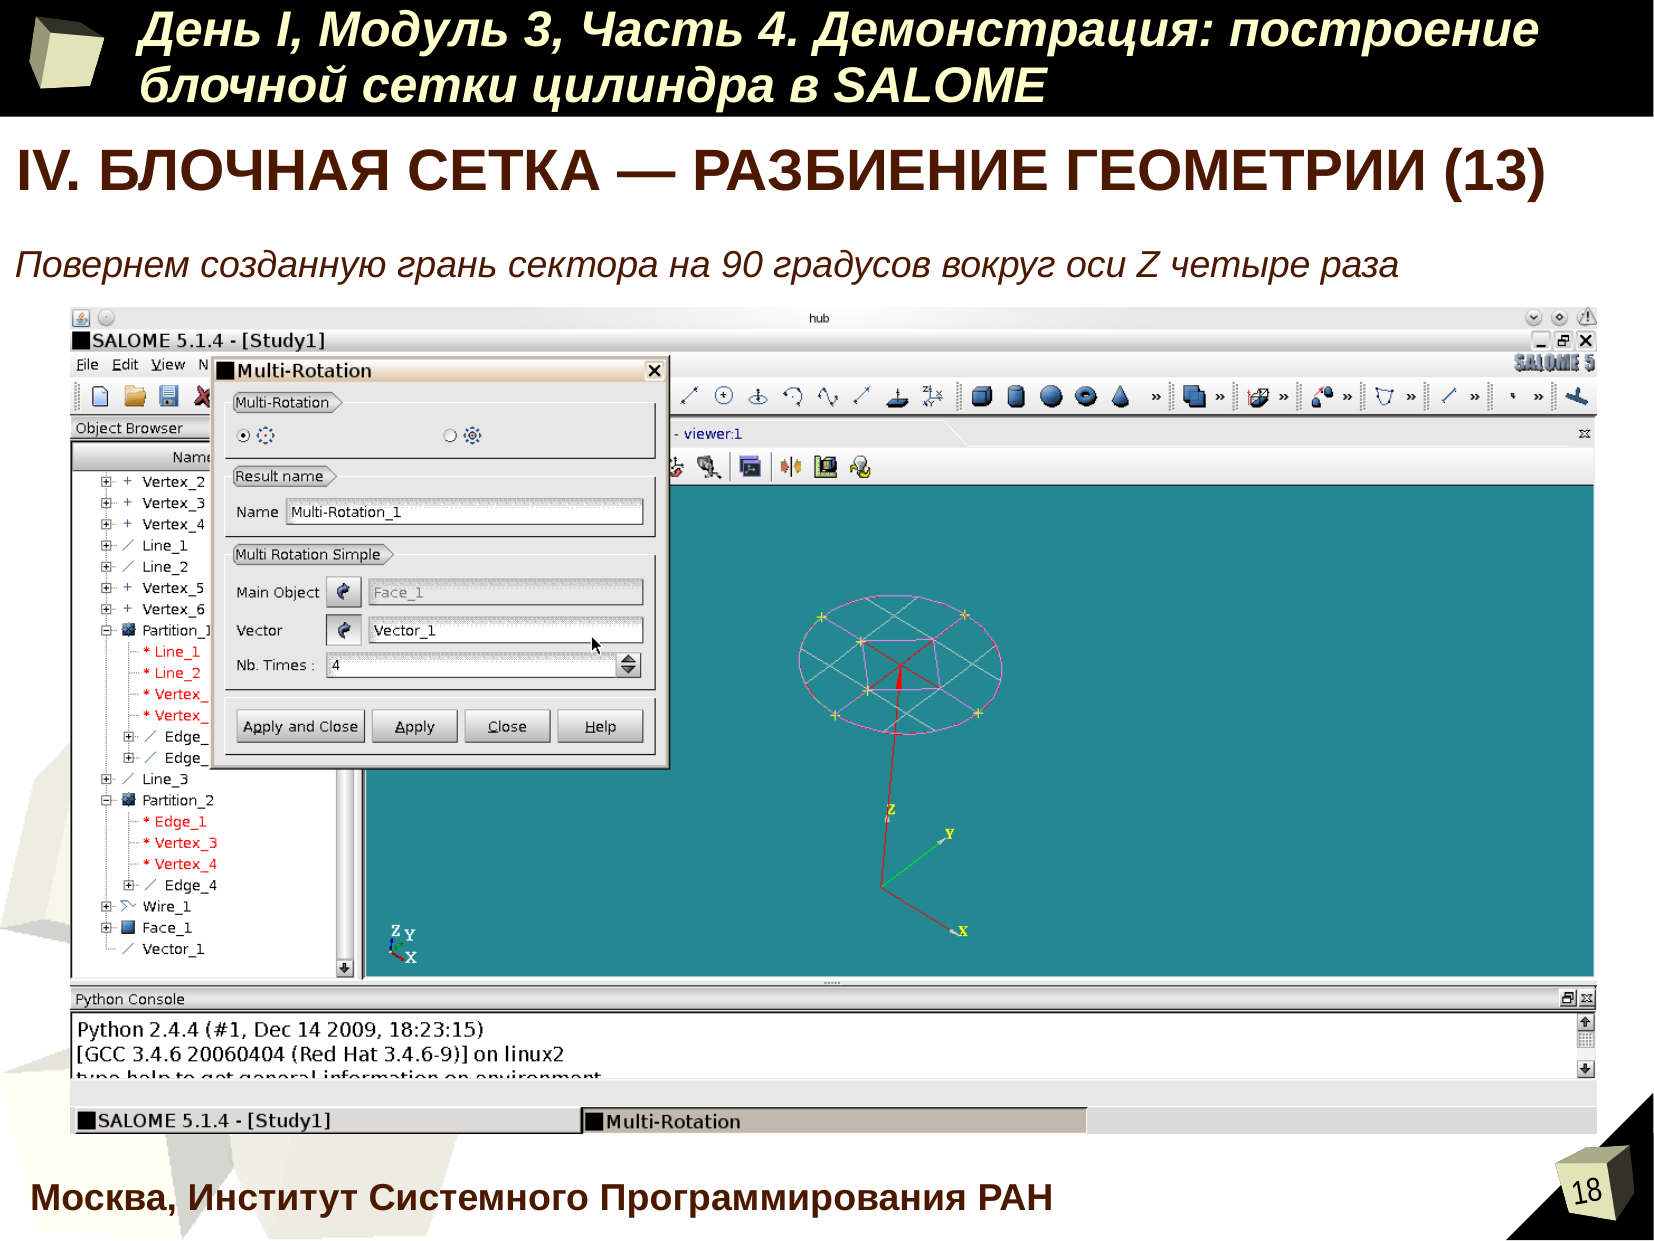

IV. БЛОЧНАЯ СЕТКА — РАЗБИЕНИЕ ГЕОМЕТРИИ (13)
Повернем созданную грань сектора на 90 градусов вокруг оси Z четыре раза